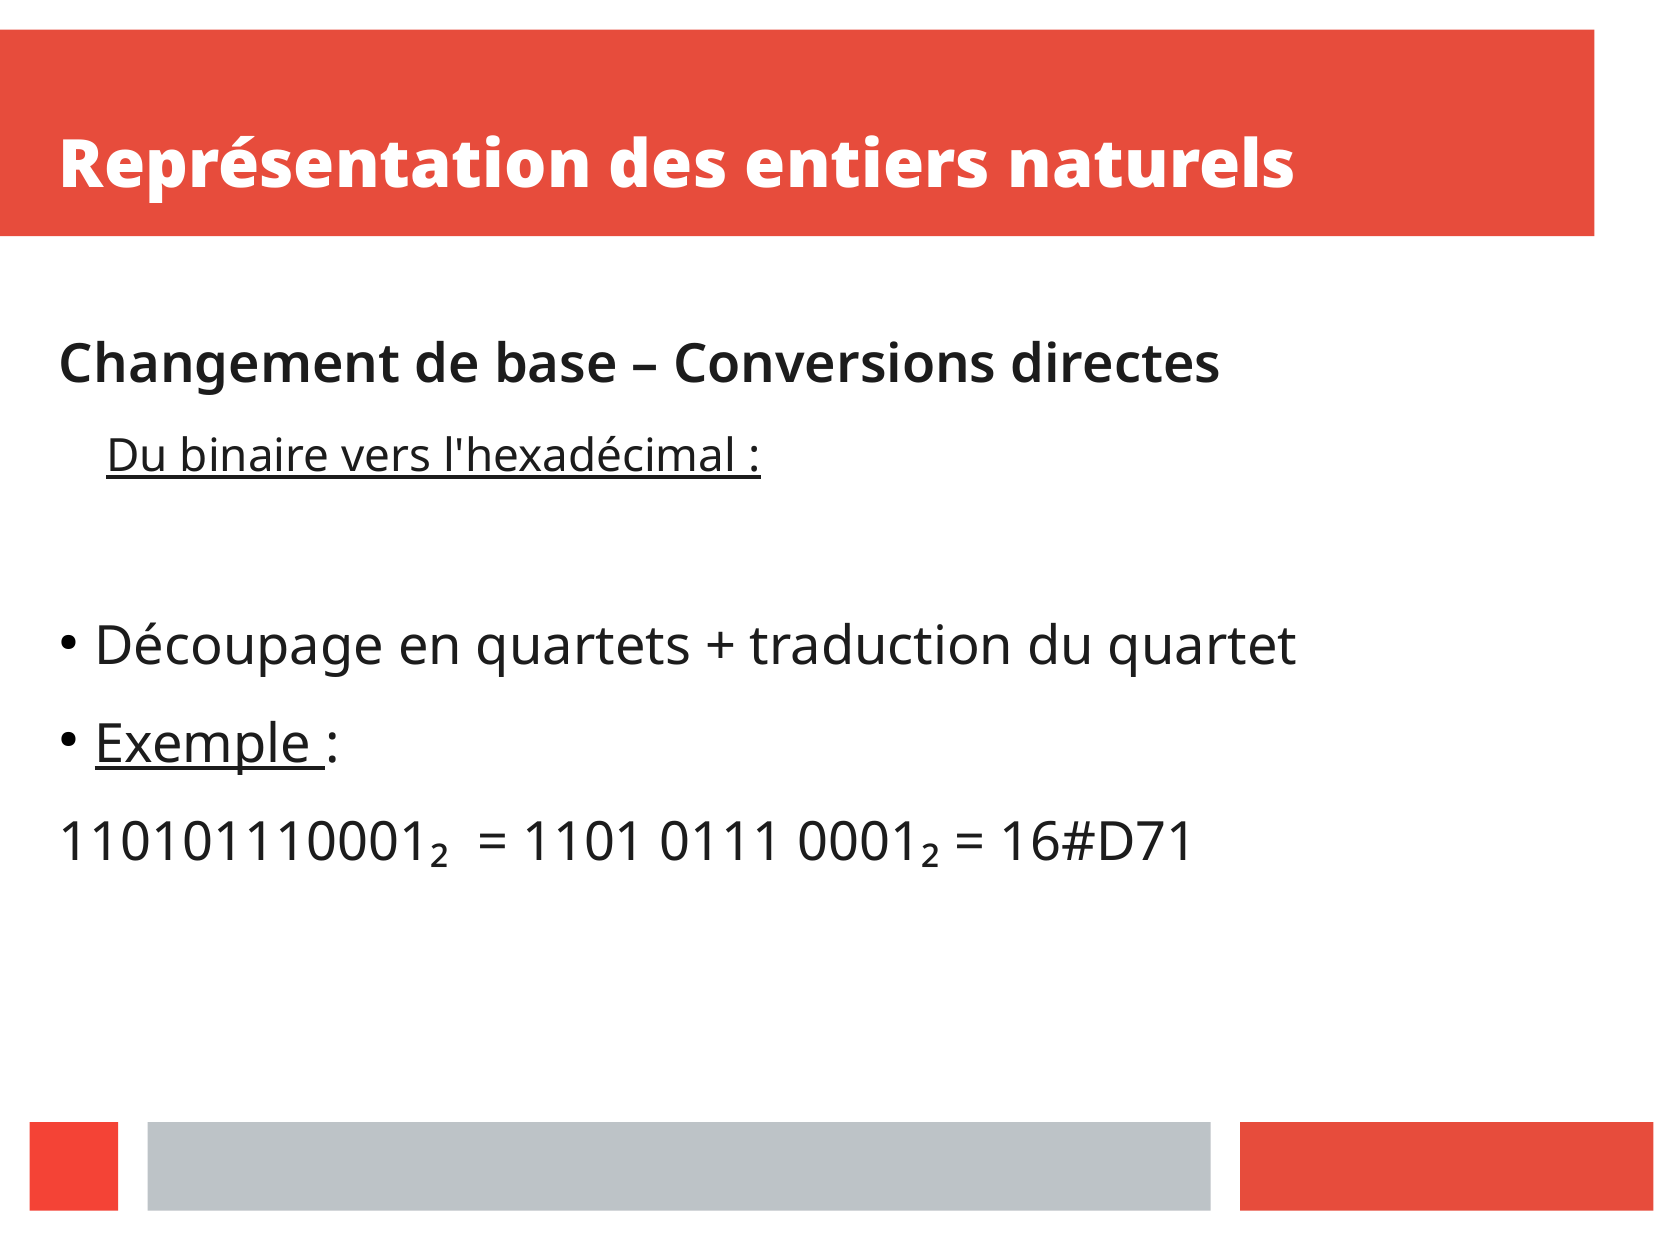

# Représentation des entiers naturels
Changement de base – Conversions directes
Du binaire vers l'hexadécimal :
Découpage en quartets + traduction du quartet
Exemple :
110101110001₂ = 1101 0111 0001₂ = 16#D71